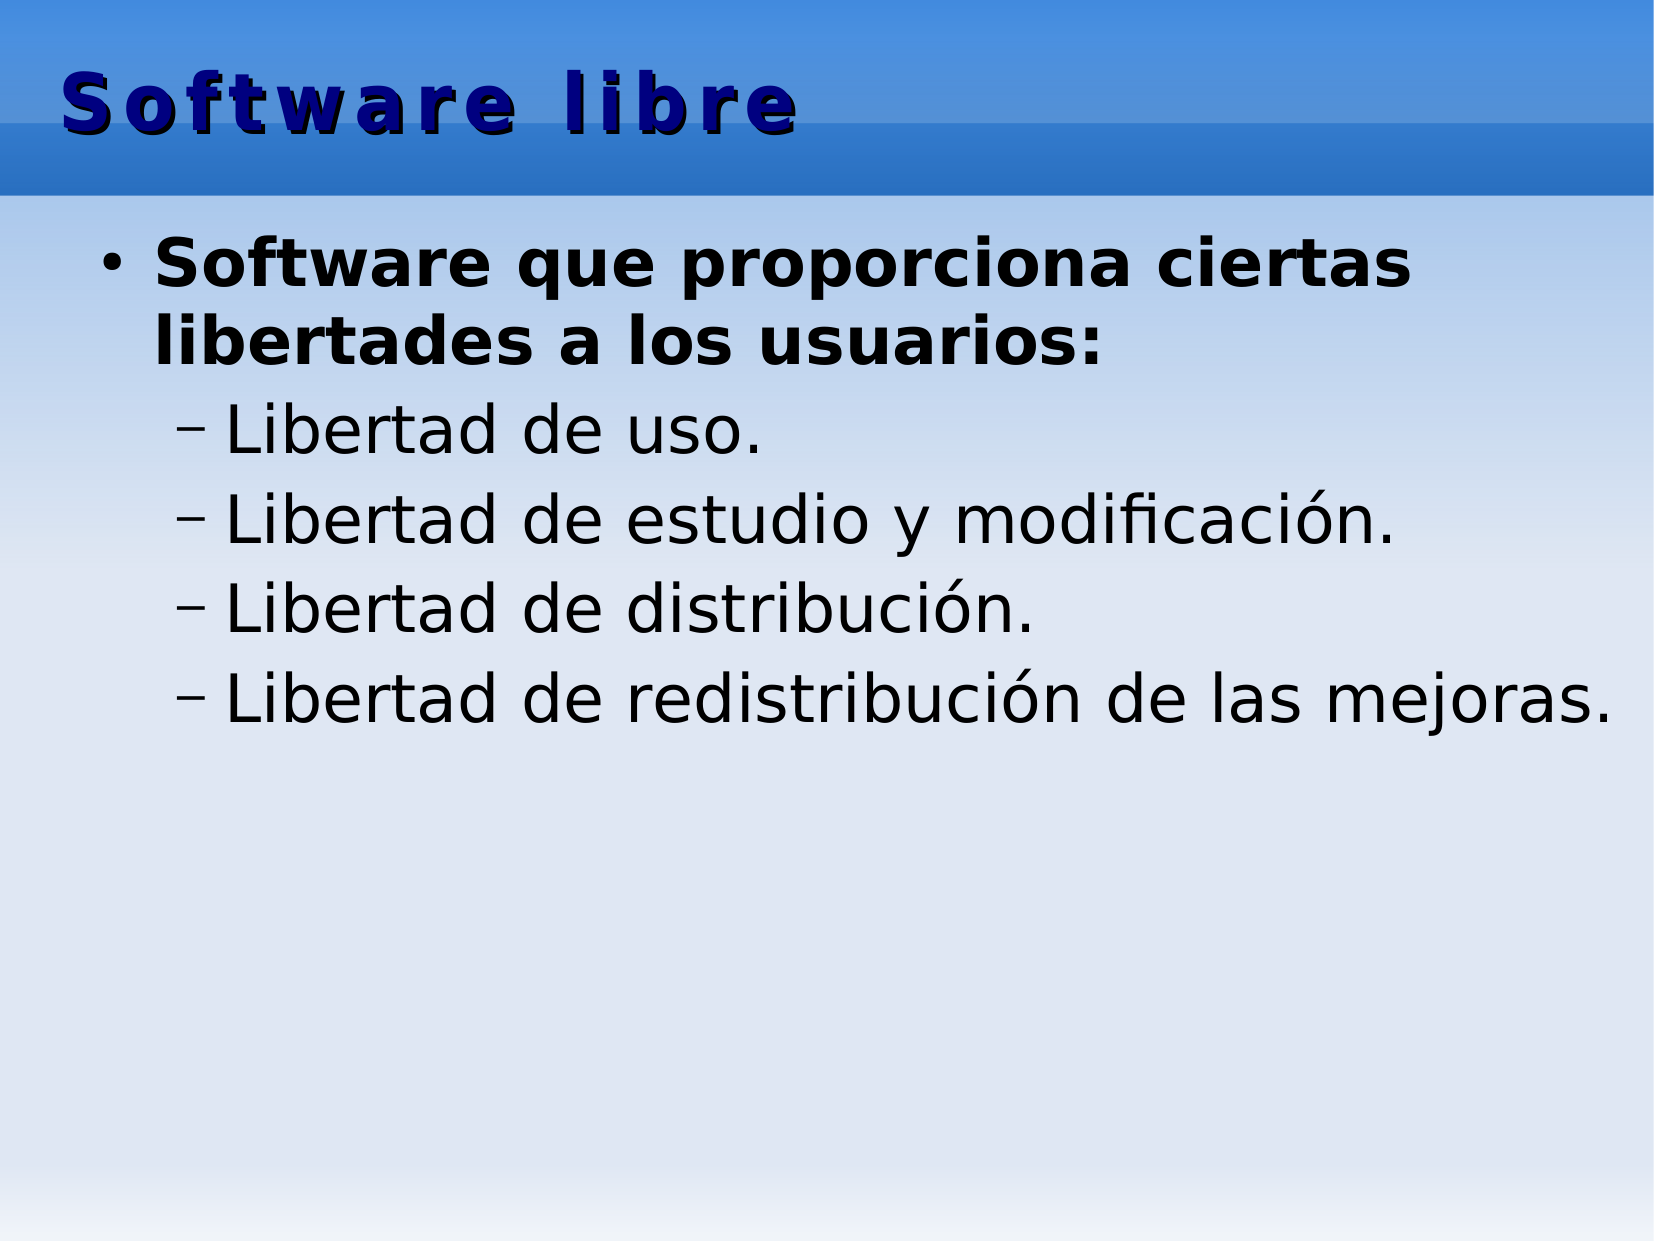

# Software libre
Software que proporciona ciertas libertades a los usuarios:
Libertad de uso.
Libertad de estudio y modificación.
Libertad de distribución.
Libertad de redistribución de las mejoras.